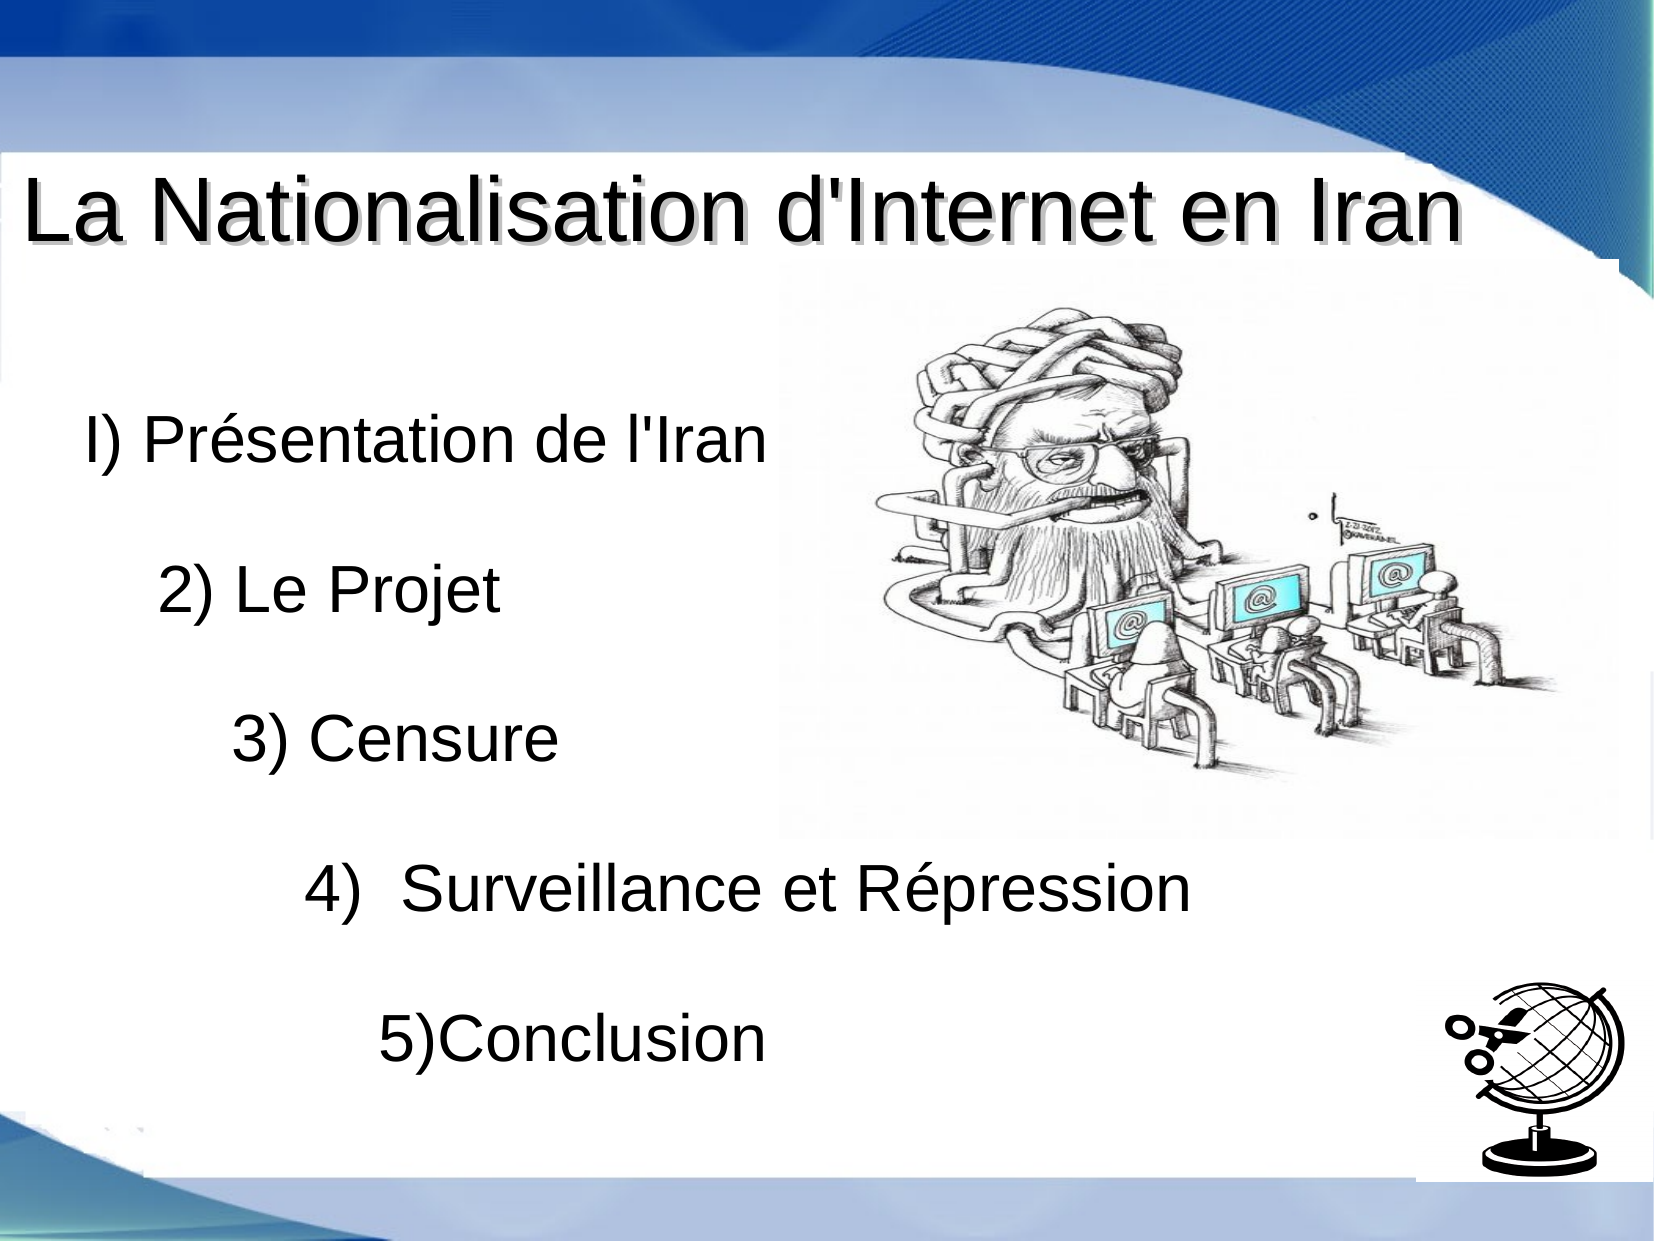

# La Nationalisation d'Internet en Iran
	I) Présentation de l'Iran
		2) Le Projet
			3) Censure
				4) Surveillance et Répression
					5)Conclusion